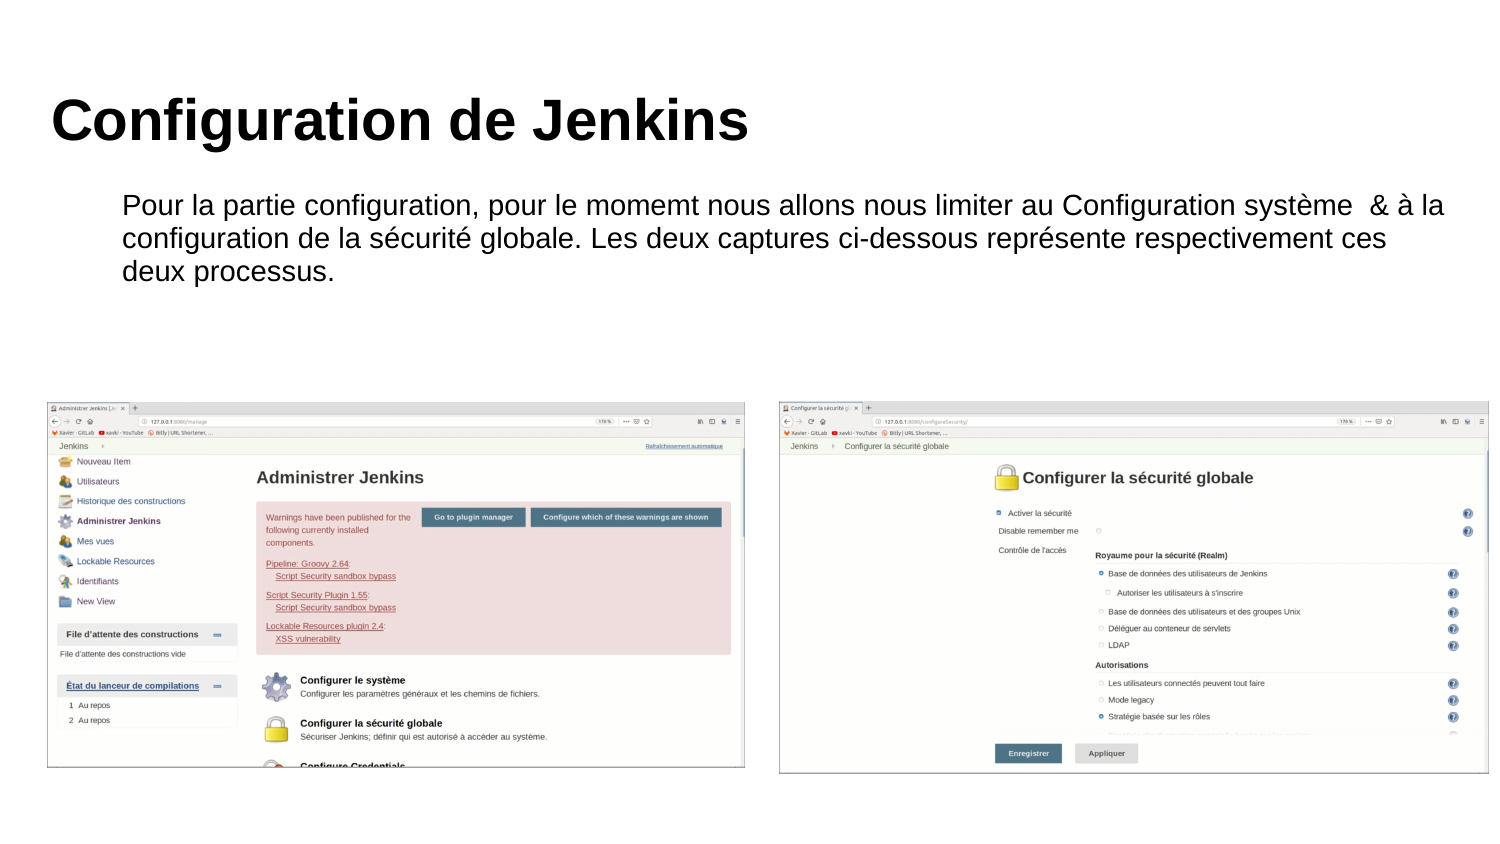

# Configuration de Jenkins
Pour la partie configuration, pour le momemt nous allons nous limiter au Configuration système & à la configuration de la sécurité globale. Les deux captures ci-dessous représente respectivement ces deux processus.